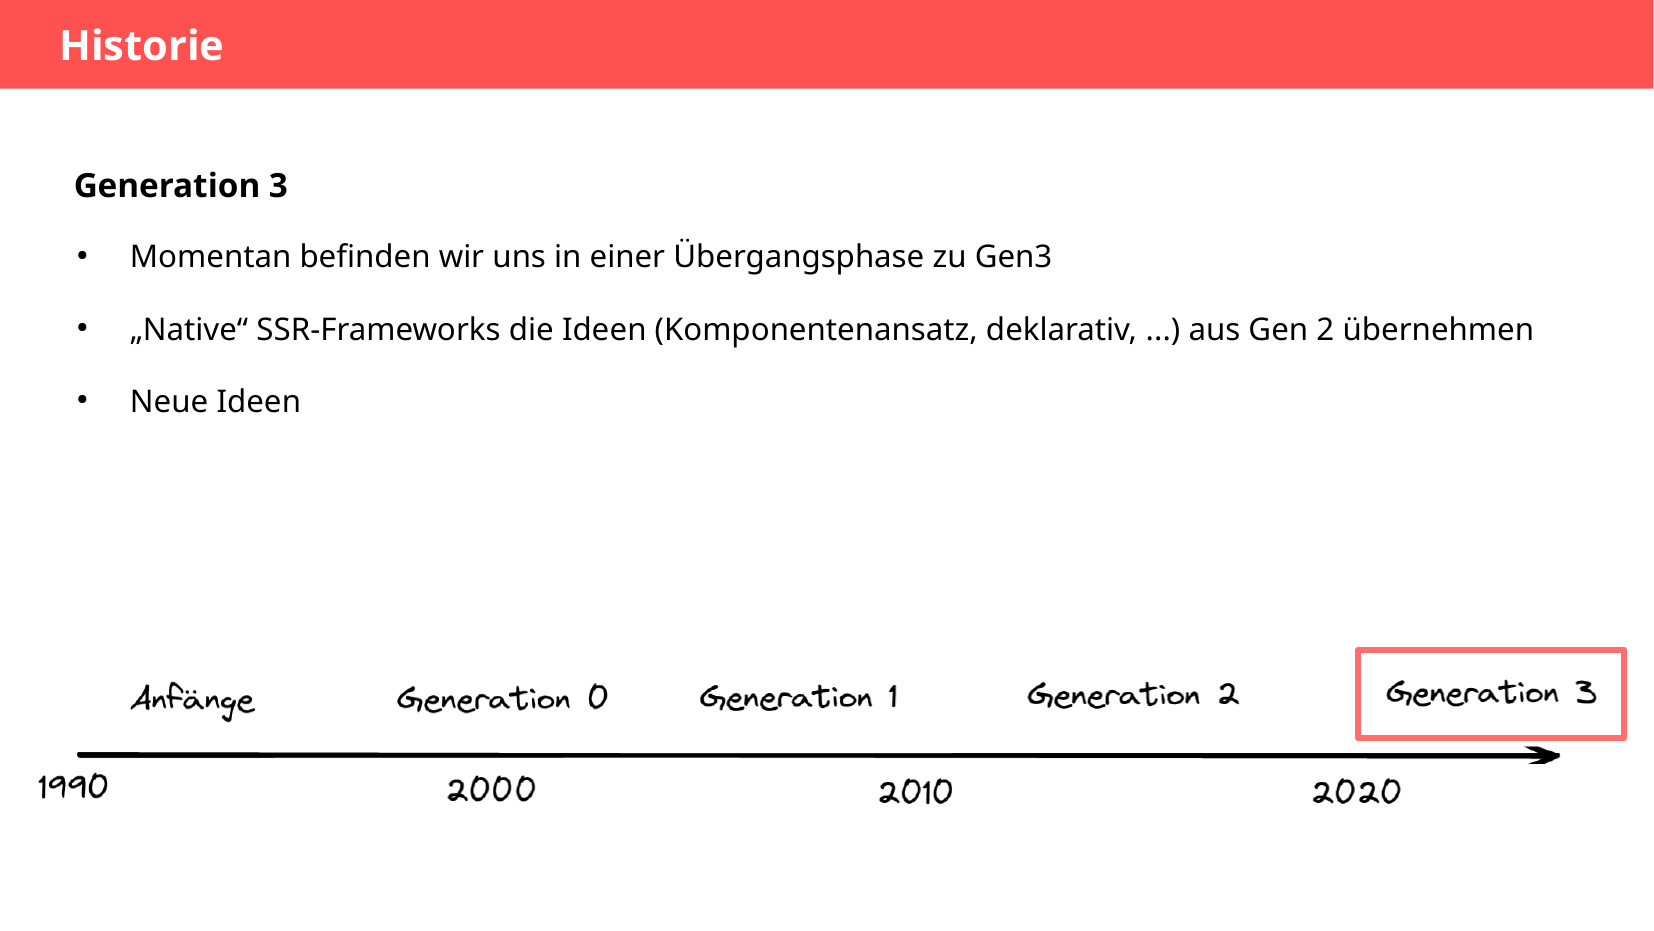

Historie
Generation 3
# Momentan befinden wir uns in einer Übergangsphase zu Gen3
„Native“ SSR-Frameworks die Ideen (Komponentenansatz, deklarativ, ...) aus Gen 2 übernehmen
Neue Ideen